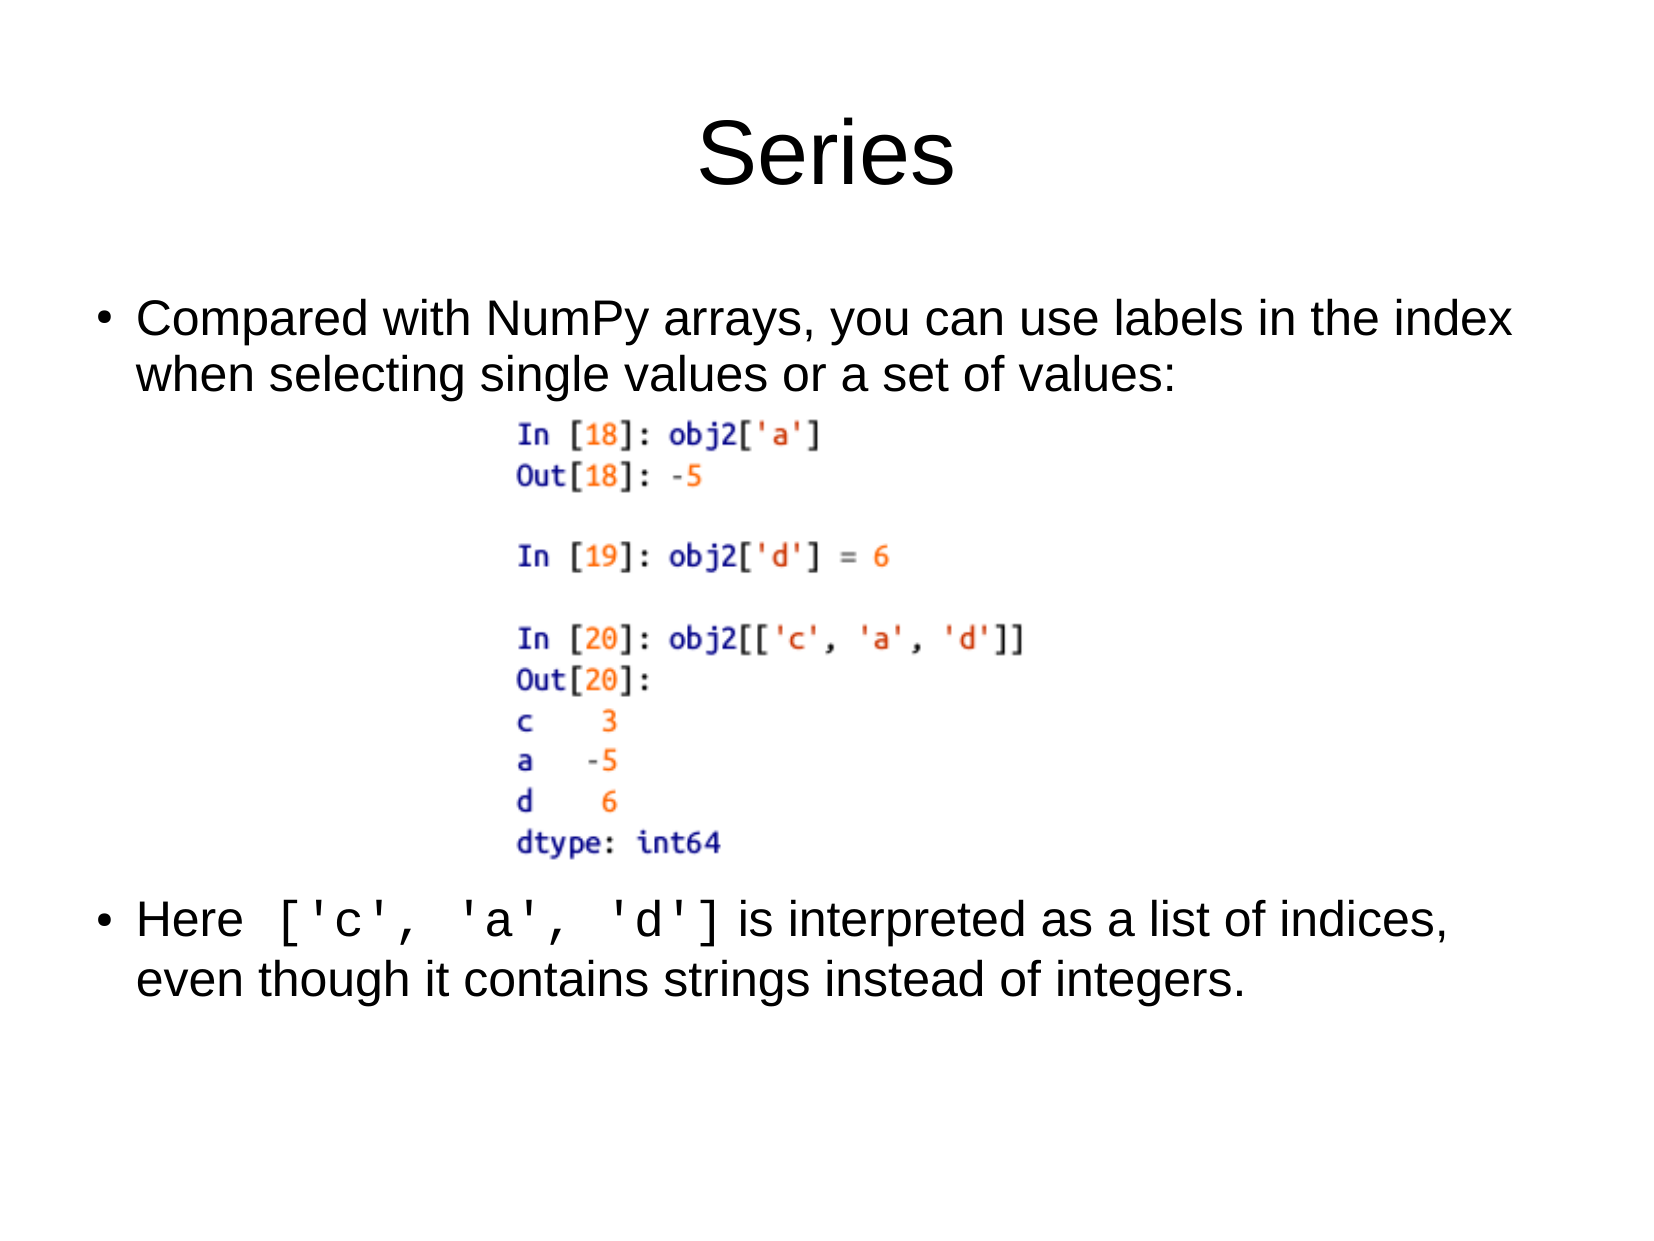

# Series
Compared with NumPy arrays, you can use labels in the index when selecting single values or a set of values:
Here ['c', 'a', 'd'] is interpreted as a list of indices, even though it contains strings instead of integers.